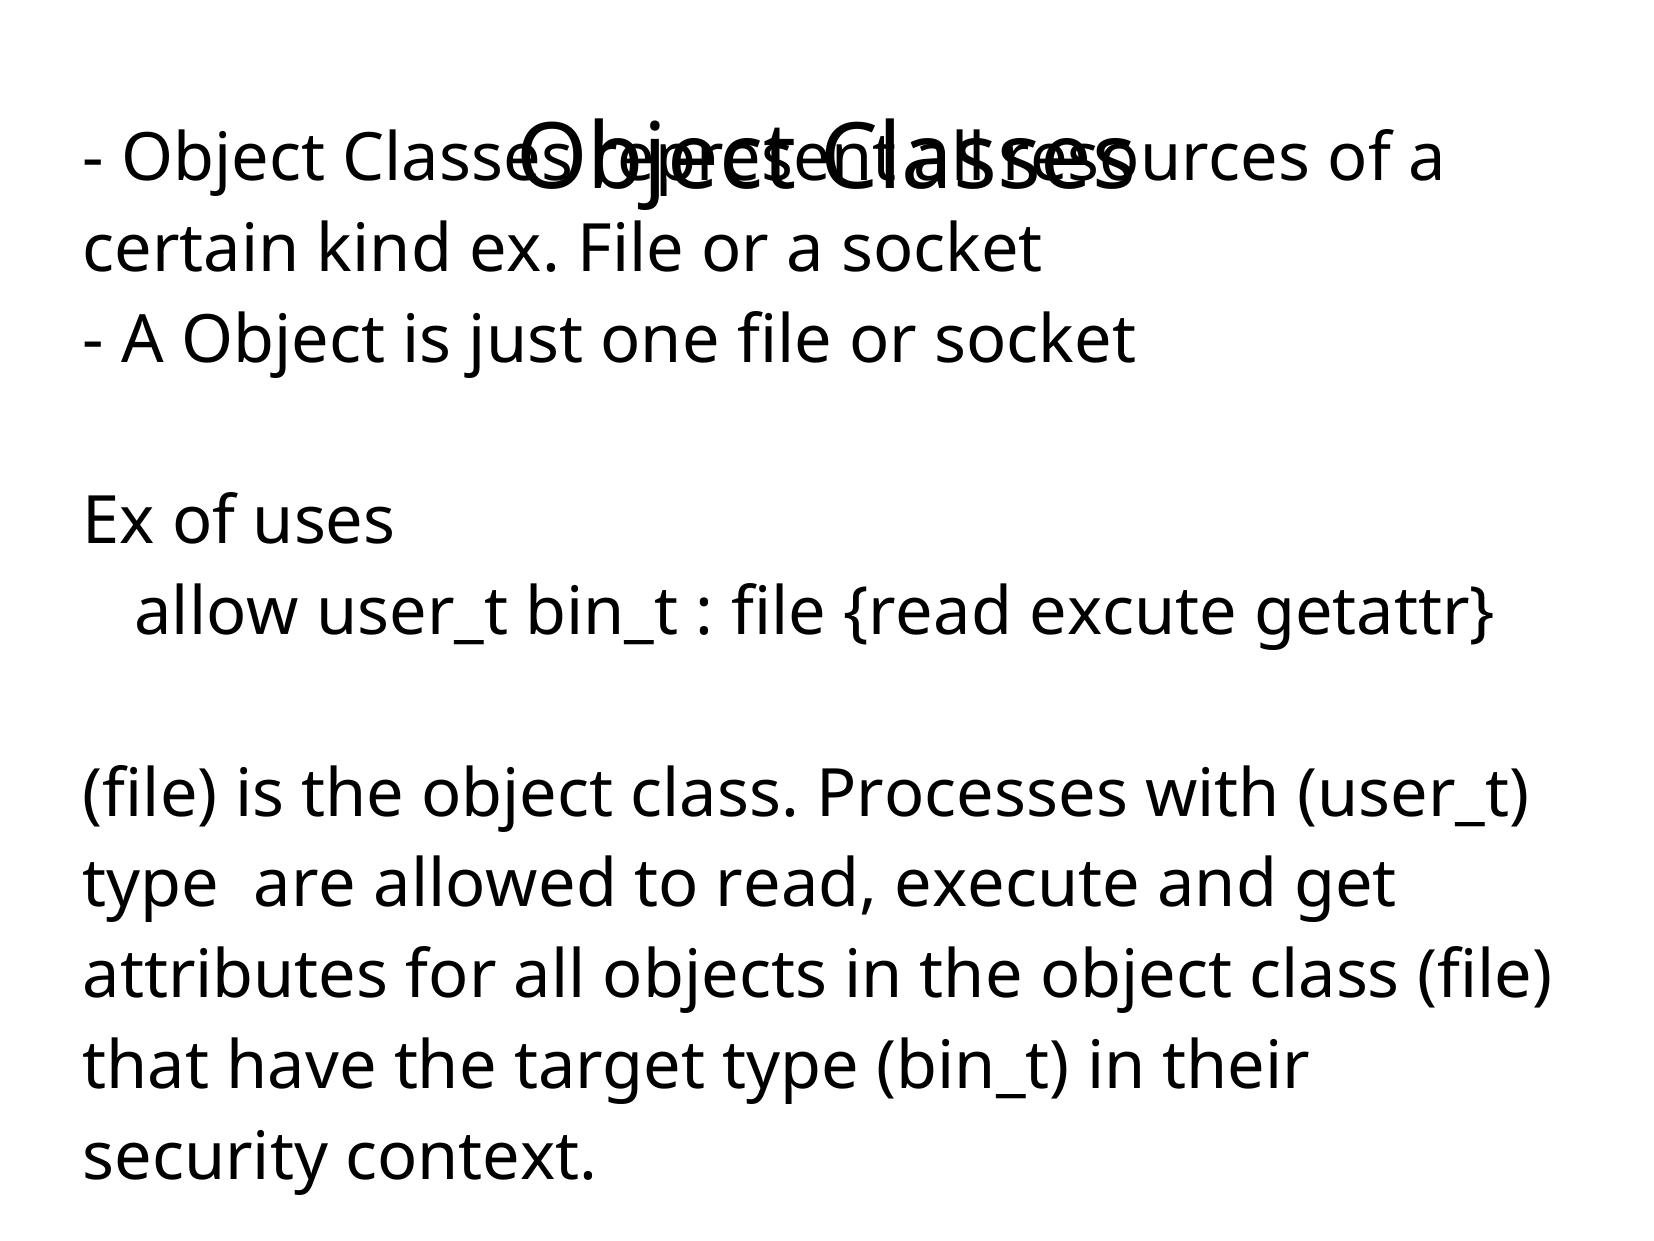

# Object Classes
- Object Classes represent all resources of a certain kind ex. File or a socket
- A Object is just one file or socket
Ex of uses
 allow user_t bin_t : file {read excute getattr}
(file) is the object class. Processes with (user_t) type are allowed to read, execute and get attributes for all objects in the object class (file) that have the target type (bin_t) in their security context.